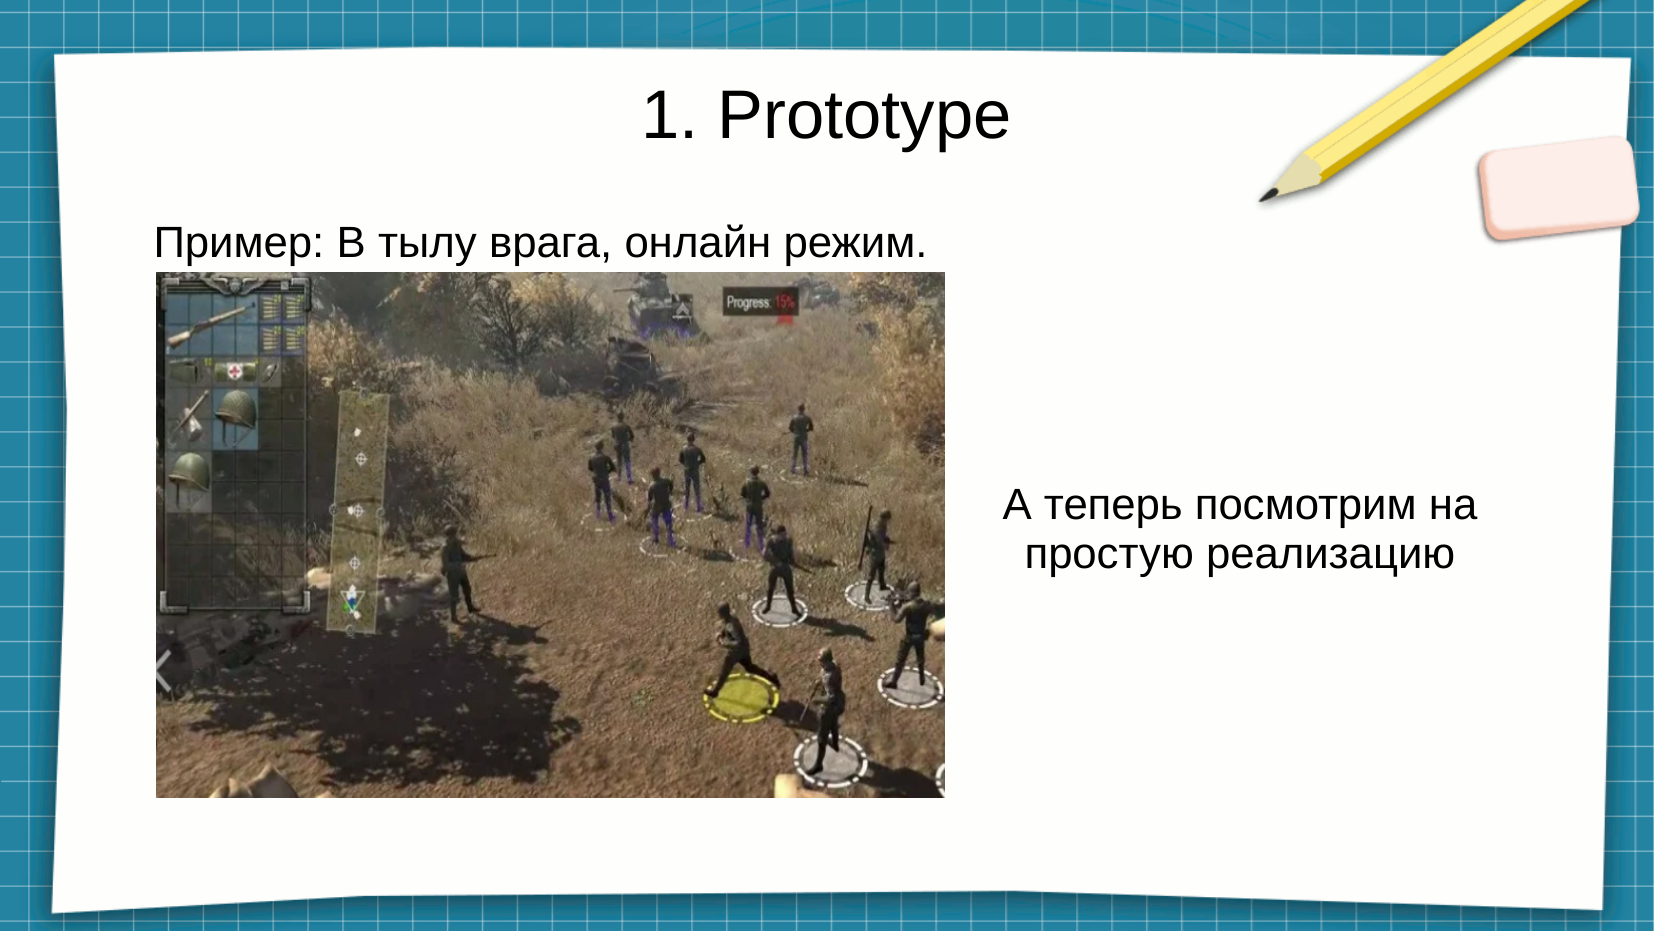

# 1. Prototype
Пример: В тылу врага, онлайн режим.
А теперь посмотрим на простую реализацию